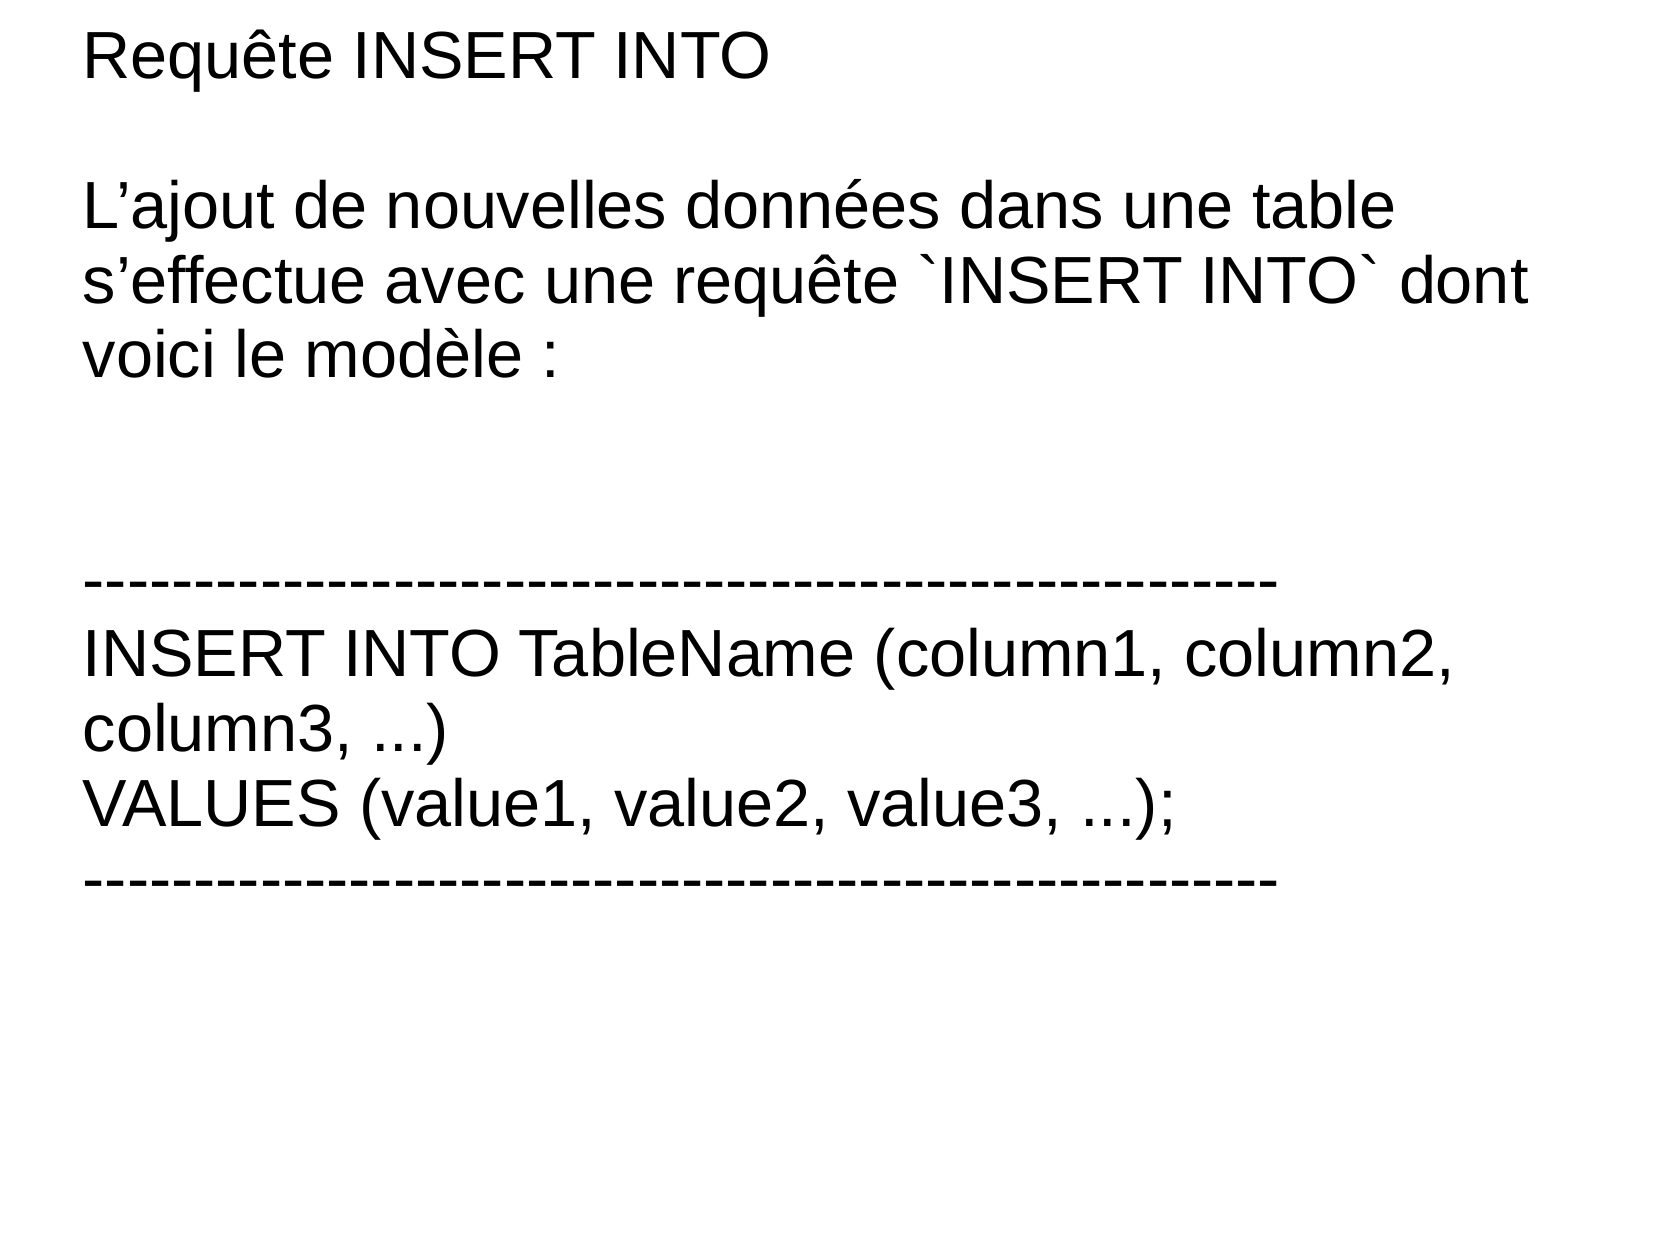

# Requête INSERT INTO
L’ajout de nouvelles données dans une table s’effectue avec une requête `INSERT INTO` dont voici le modèle :
------------------------------------------------------
INSERT INTO TableName (column1, column2, column3, ...)
VALUES (value1, value2, value3, ...);
------------------------------------------------------